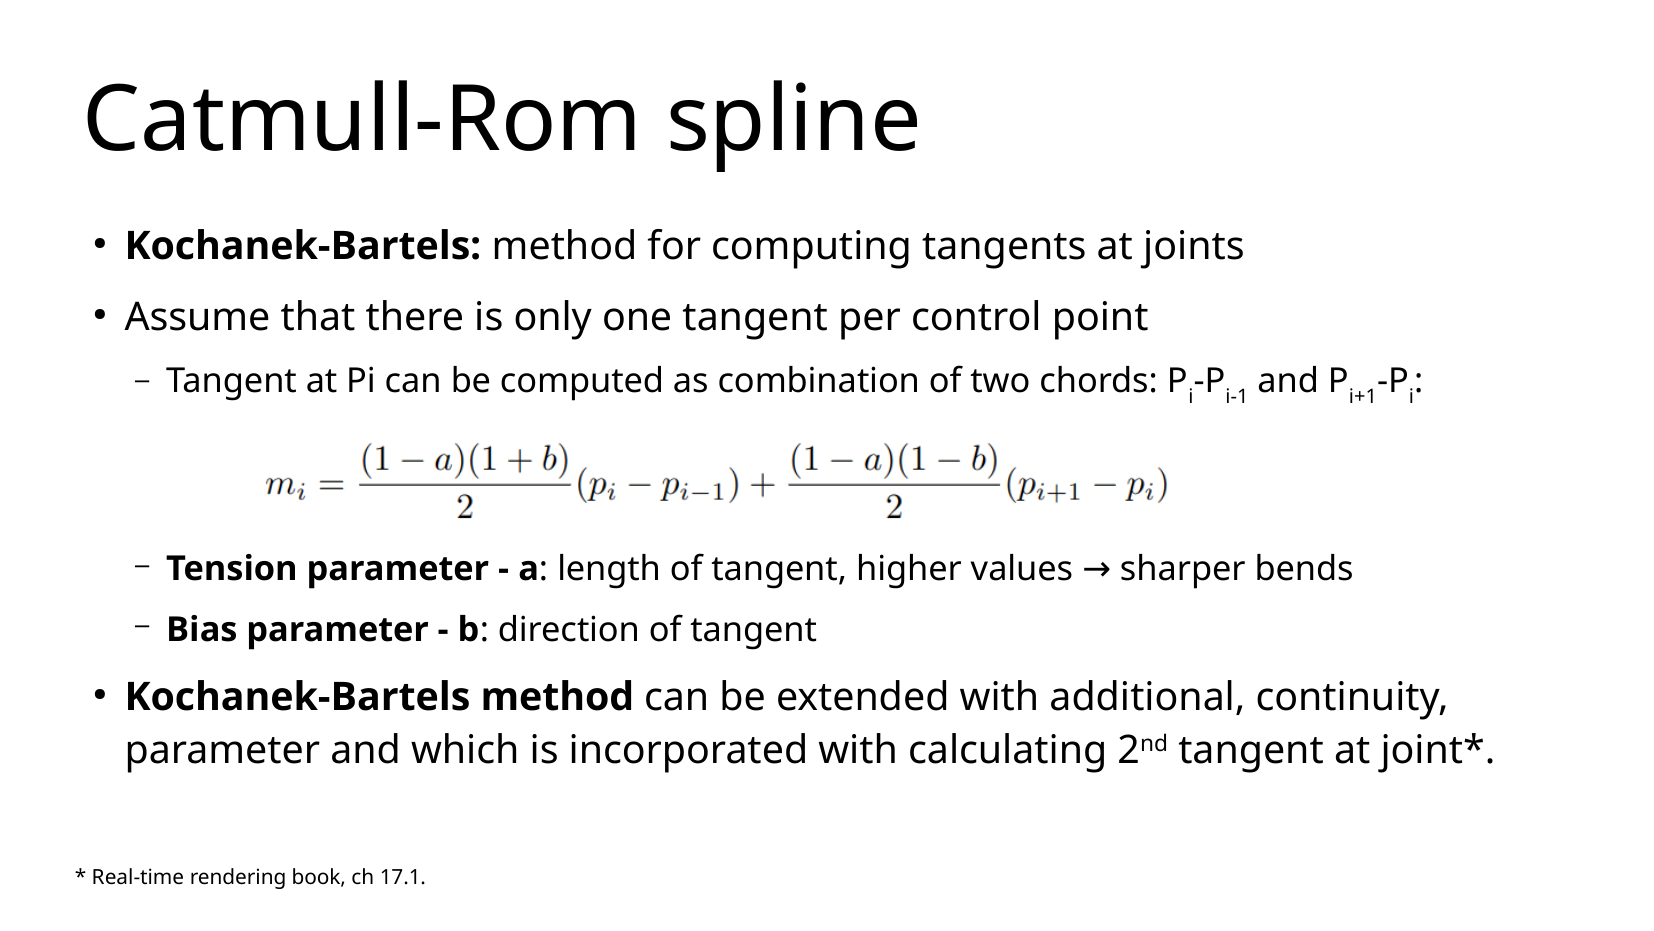

# Catmull-Rom spline
Kochanek-Bartels: method for computing tangents at joints
Assume that there is only one tangent per control point
Tangent at Pi can be computed as combination of two chords: Pi-Pi-1 and Pi+1-Pi:
Tension parameter - a: length of tangent, higher values → sharper bends
Bias parameter - b: direction of tangent
Kochanek-Bartels method can be extended with additional, continuity, parameter and which is incorporated with calculating 2nd tangent at joint*.
* Real-time rendering book, ch 17.1.